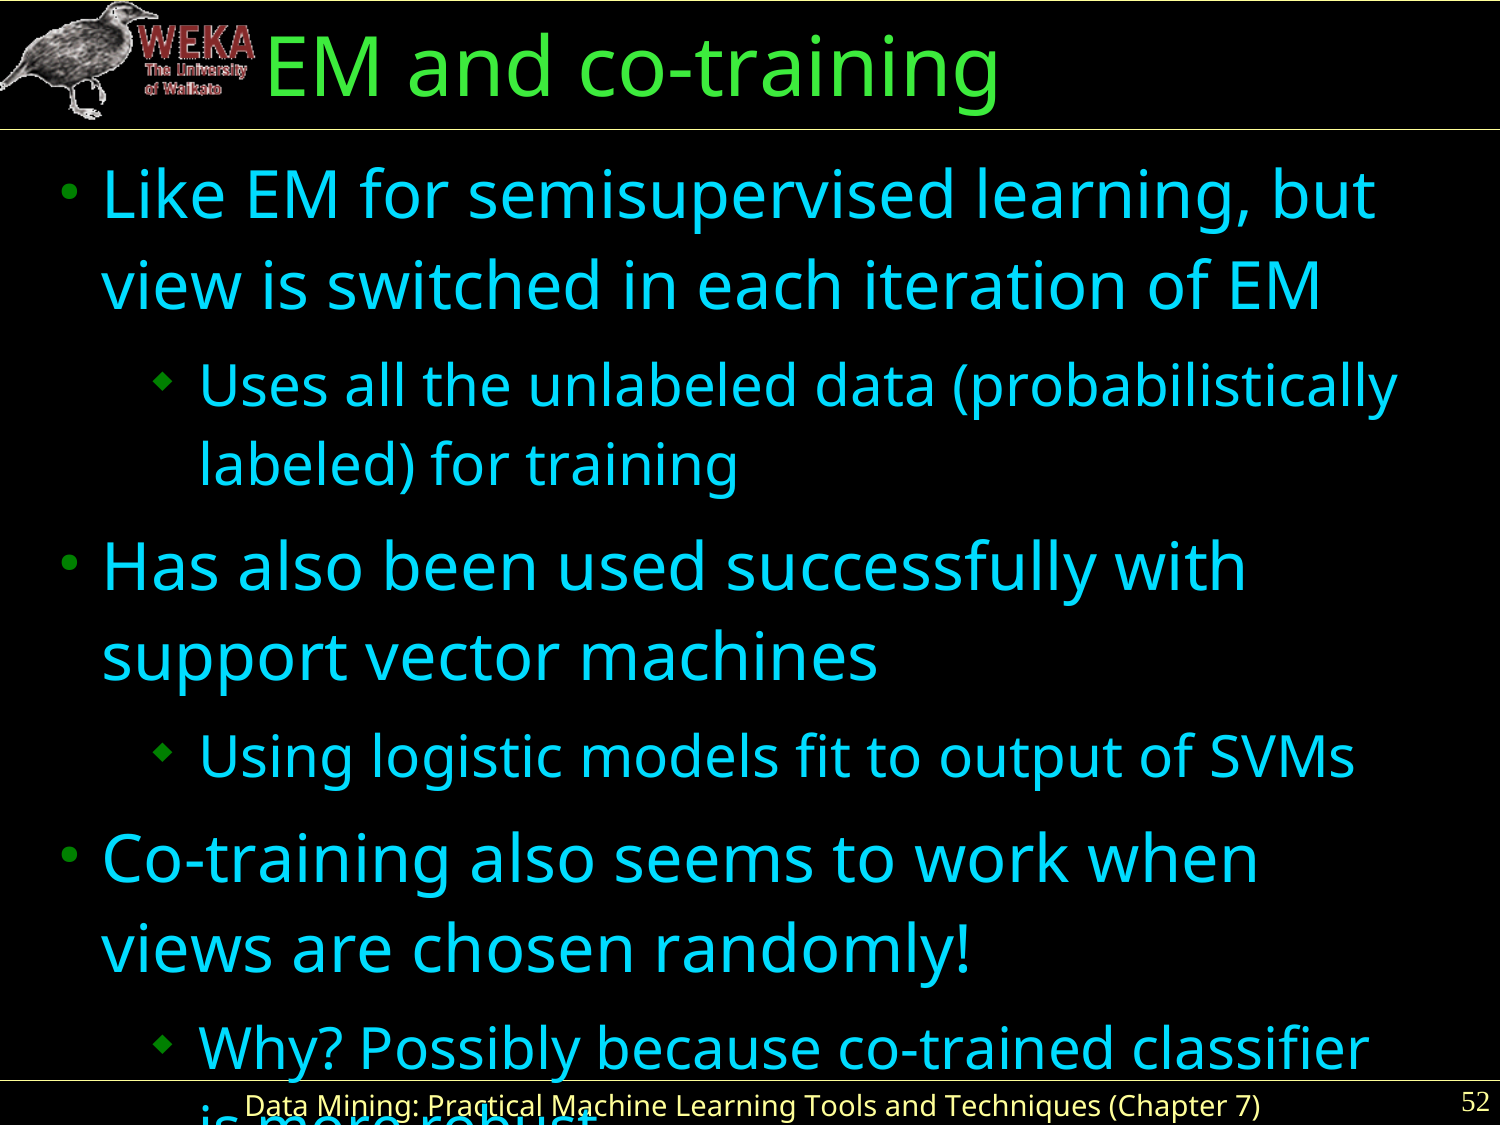

# EM and co-training
Like EM for semisupervised learning, but view is switched in each iteration of EM
Uses all the unlabeled data (probabilistically labeled) for training
Has also been used successfully with support vector machines
Using logistic models fit to output of SVMs
Co-training also seems to work when views are chosen randomly!
Why? Possibly because co-trained classifier is more robust
Data Mining: Practical Machine Learning Tools and Techniques (Chapter 7)
52